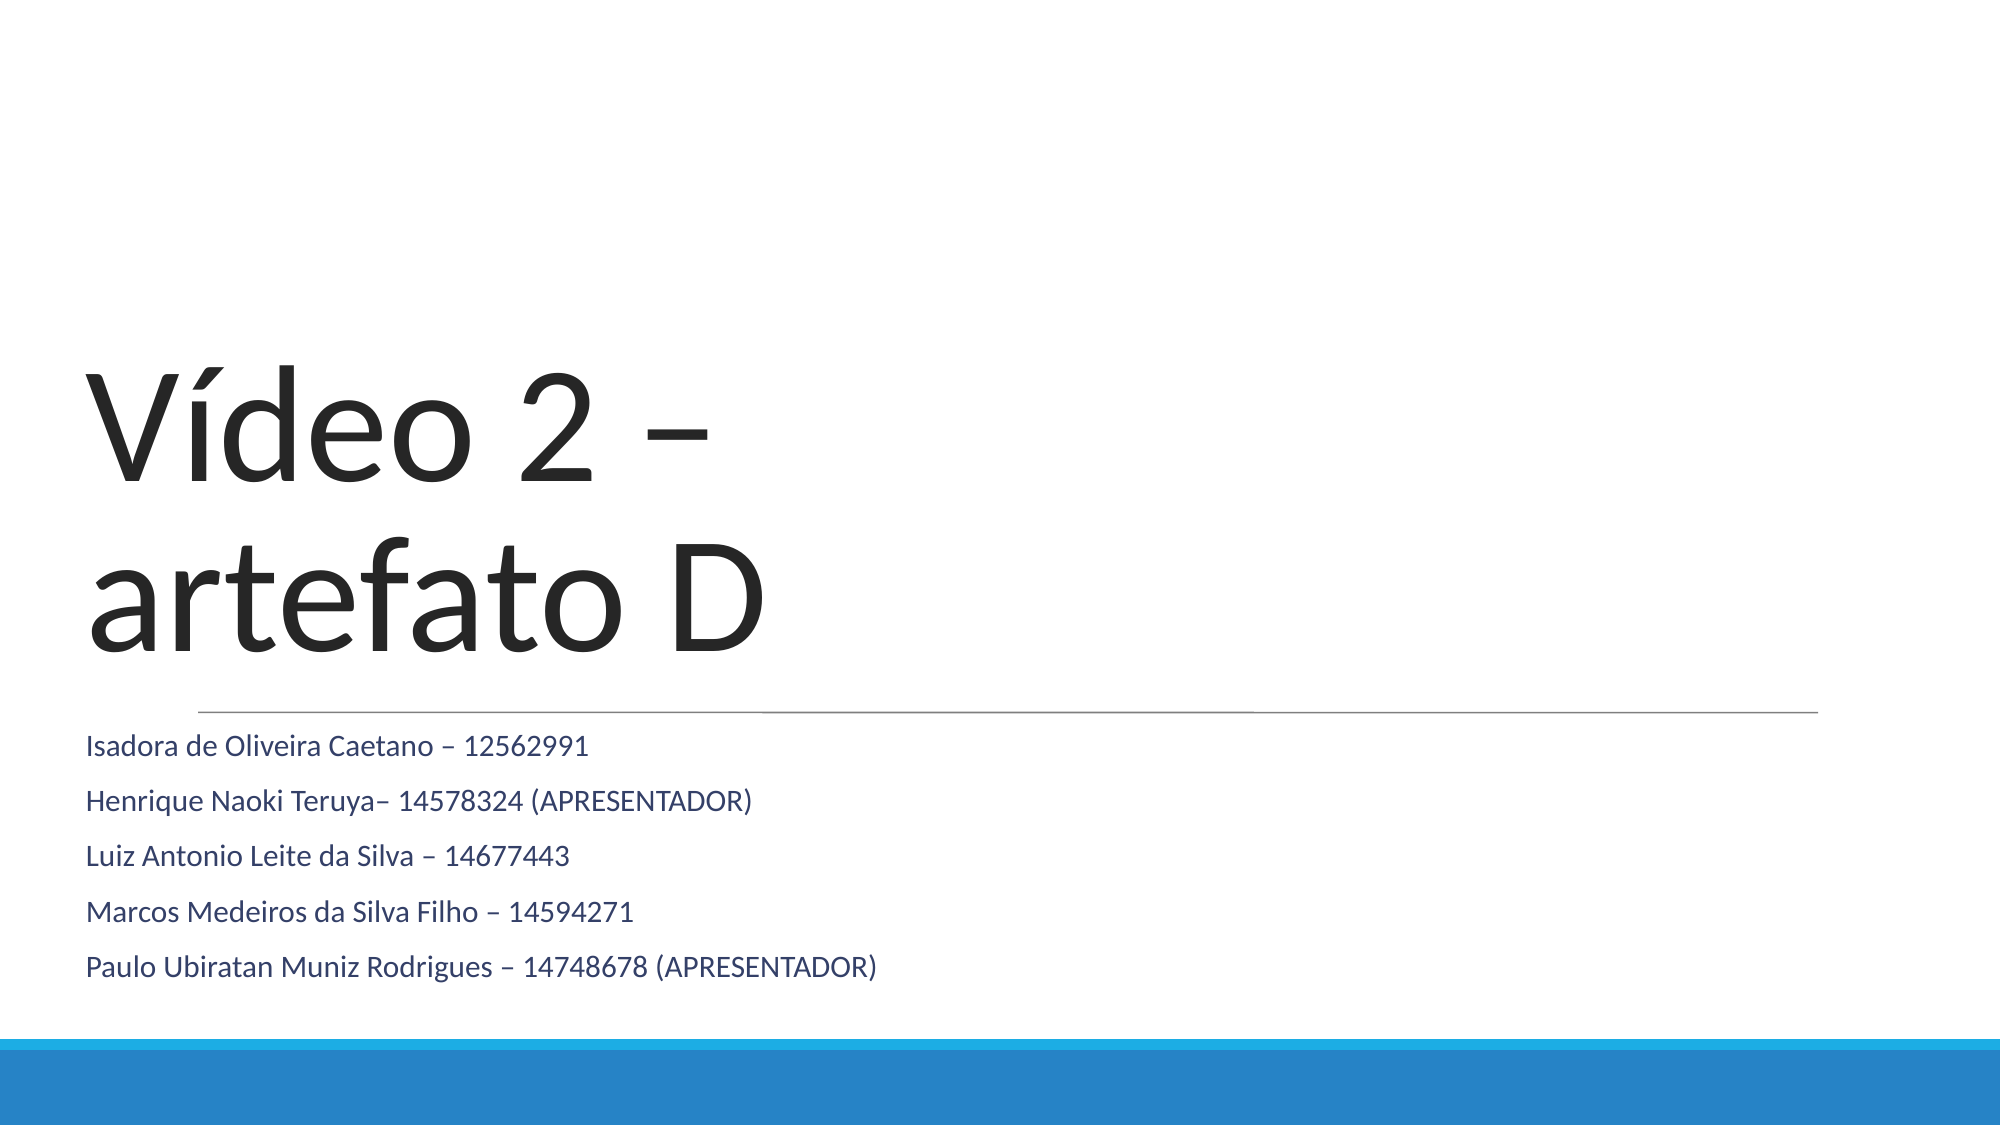

# Vídeo 2 – artefato D
Isadora de Oliveira Caetano – 12562991
Henrique Naoki Teruya– 14578324 (APRESENTADOR)
Luiz Antonio Leite da Silva – 14677443
Marcos Medeiros da Silva Filho – 14594271
Paulo Ubiratan Muniz Rodrigues – 14748678 (APRESENTADOR)